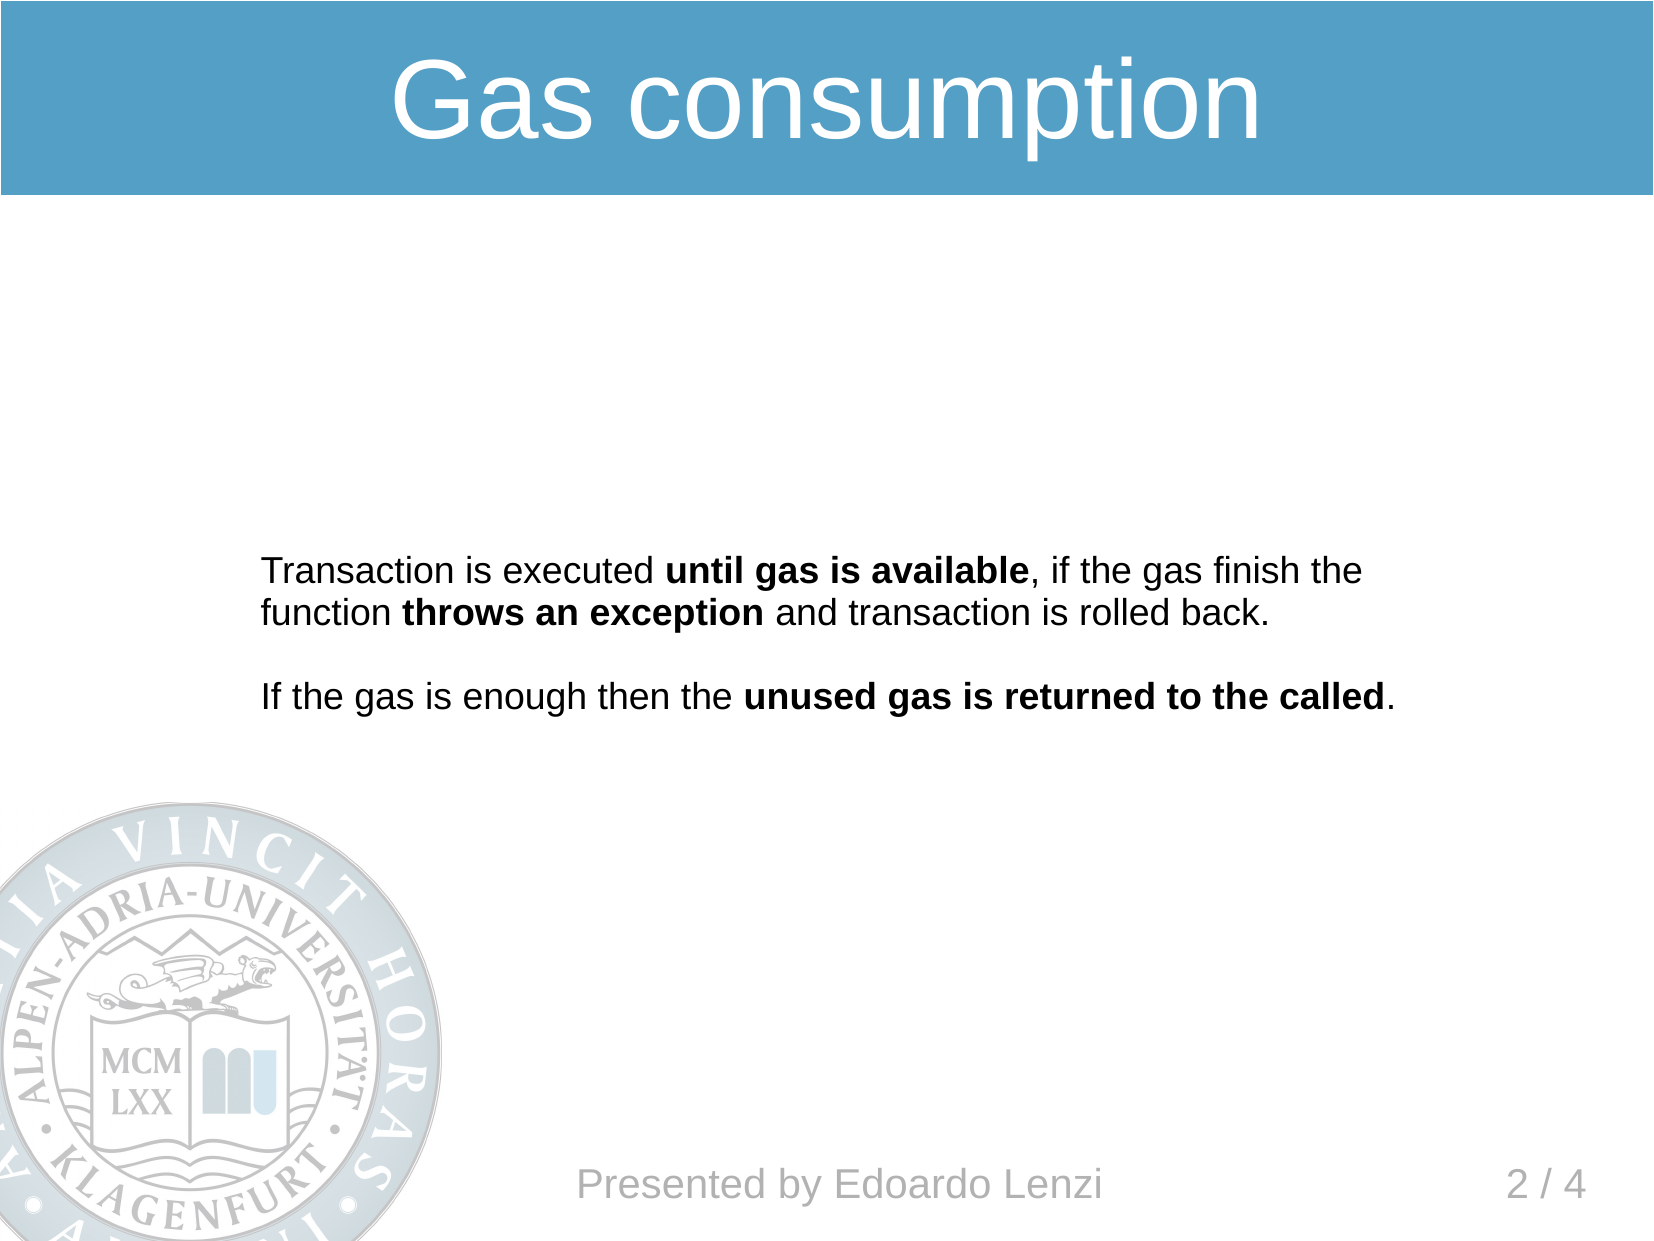

Gas consumption
Transaction is executed until gas is available, if the gas finish the function throws an exception and transaction is rolled back.
If the gas is enough then the unused gas is returned to the called.
# Presented by Edoardo Lenzi 2 / 4